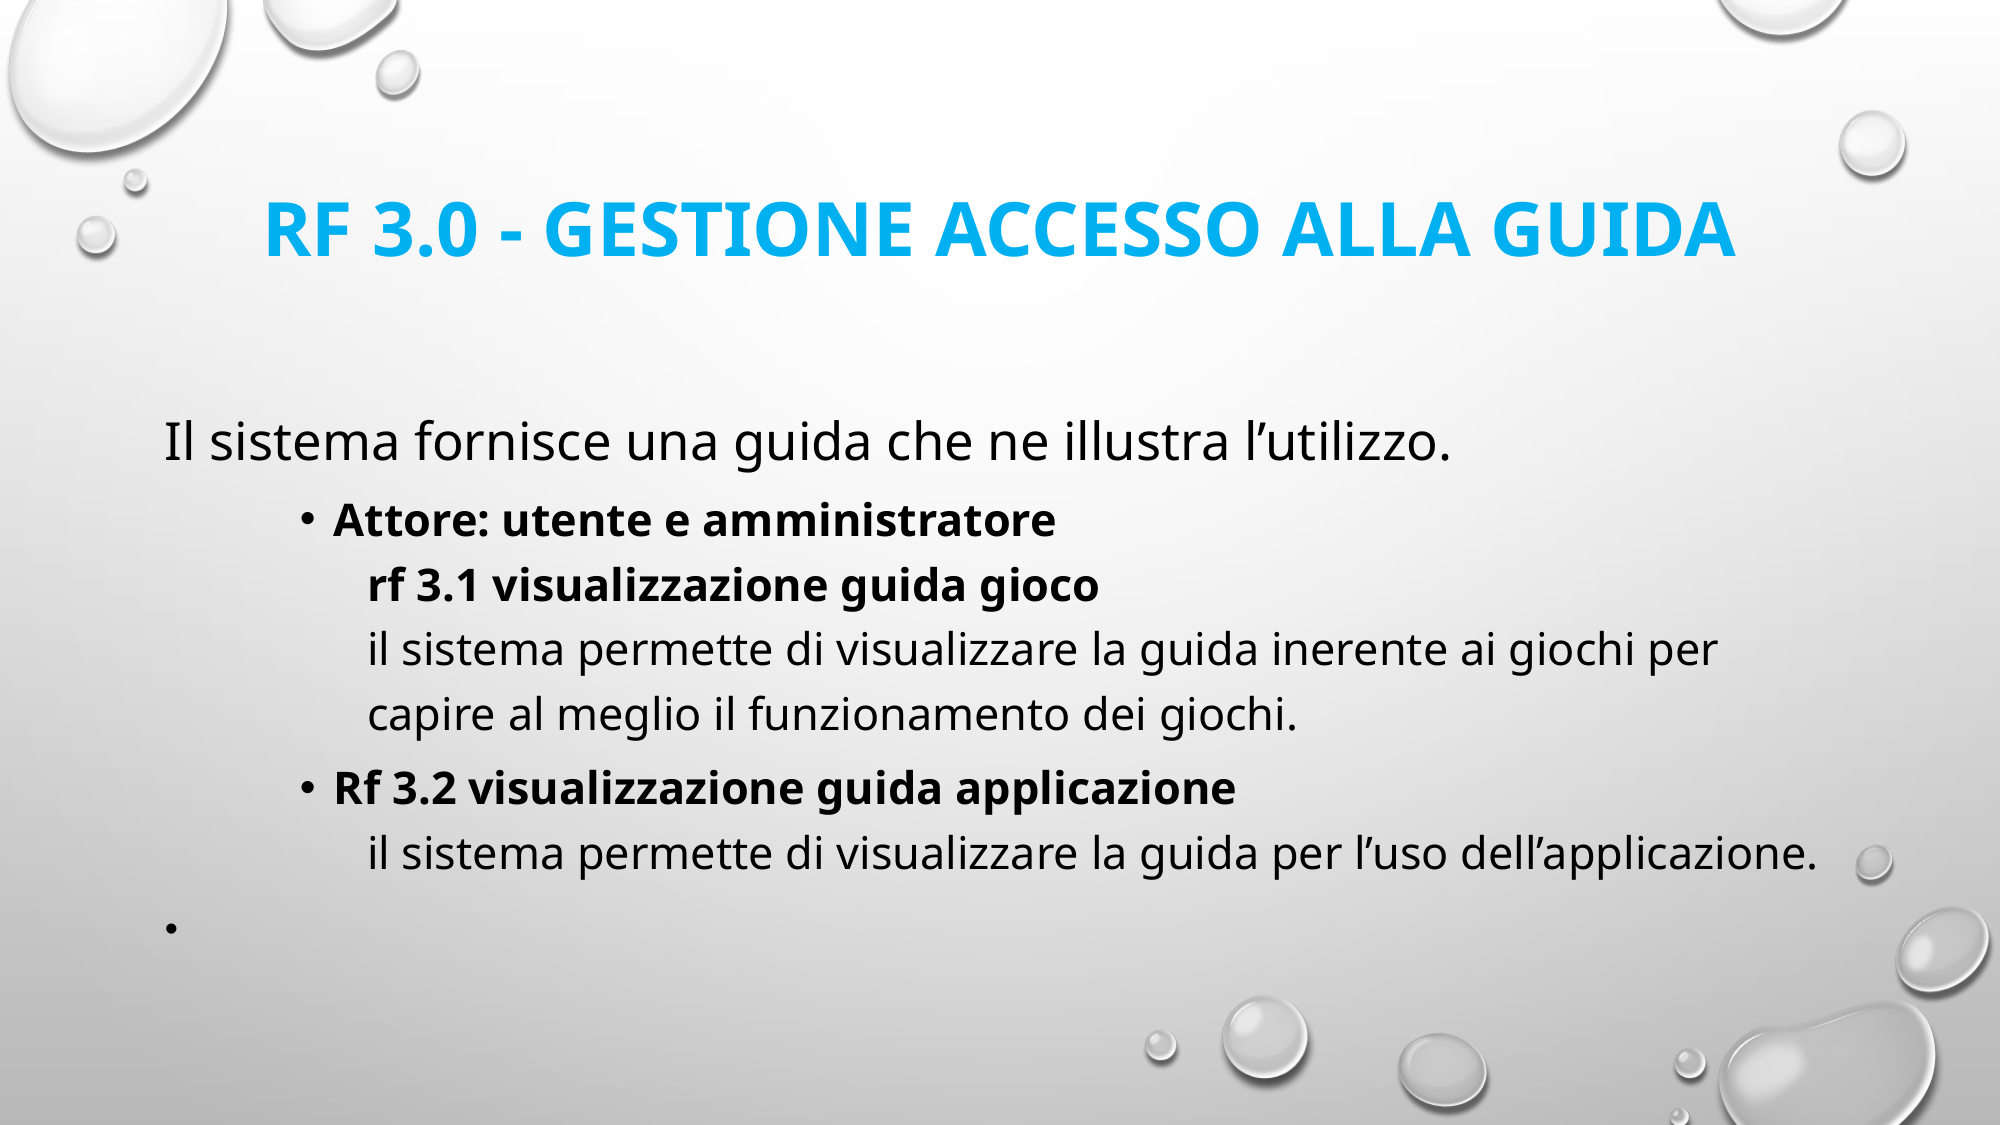

# RF 3.0 - Gestione Accesso alla guida
Il sistema fornisce una guida che ne illustra l’utilizzo.
Attore: utente e amministratore
rf 3.1 visualizzazione guida gioco
il sistema permette di visualizzare la guida inerente ai giochi per capire al meglio il funzionamento dei giochi.
Rf 3.2 visualizzazione guida applicazione
il sistema permette di visualizzare la guida per l’uso dell’applicazione.